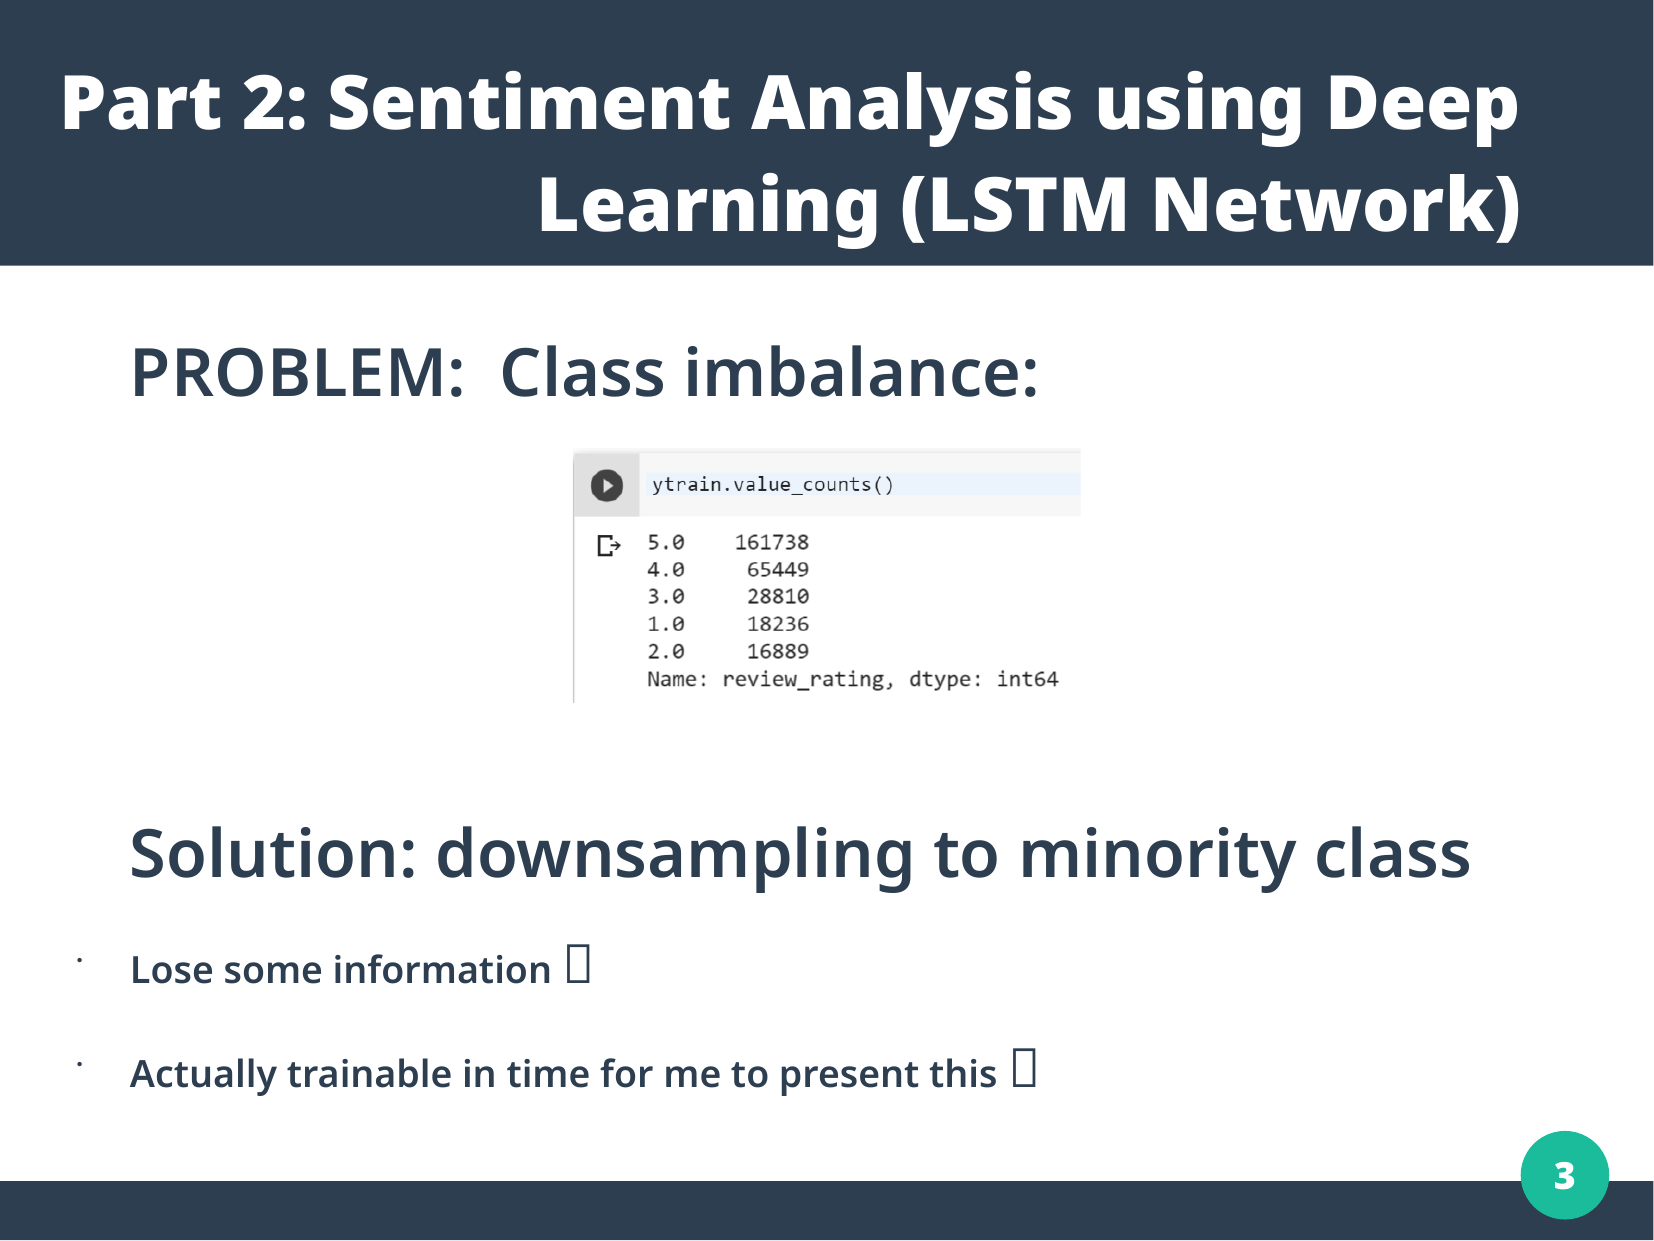

# Part 2: Sentiment Analysis using Deep Learning (LSTM Network)
PROBLEM: Class imbalance:
Solution: downsampling to minority class
Lose some information 
Actually trainable in time for me to present this 
3